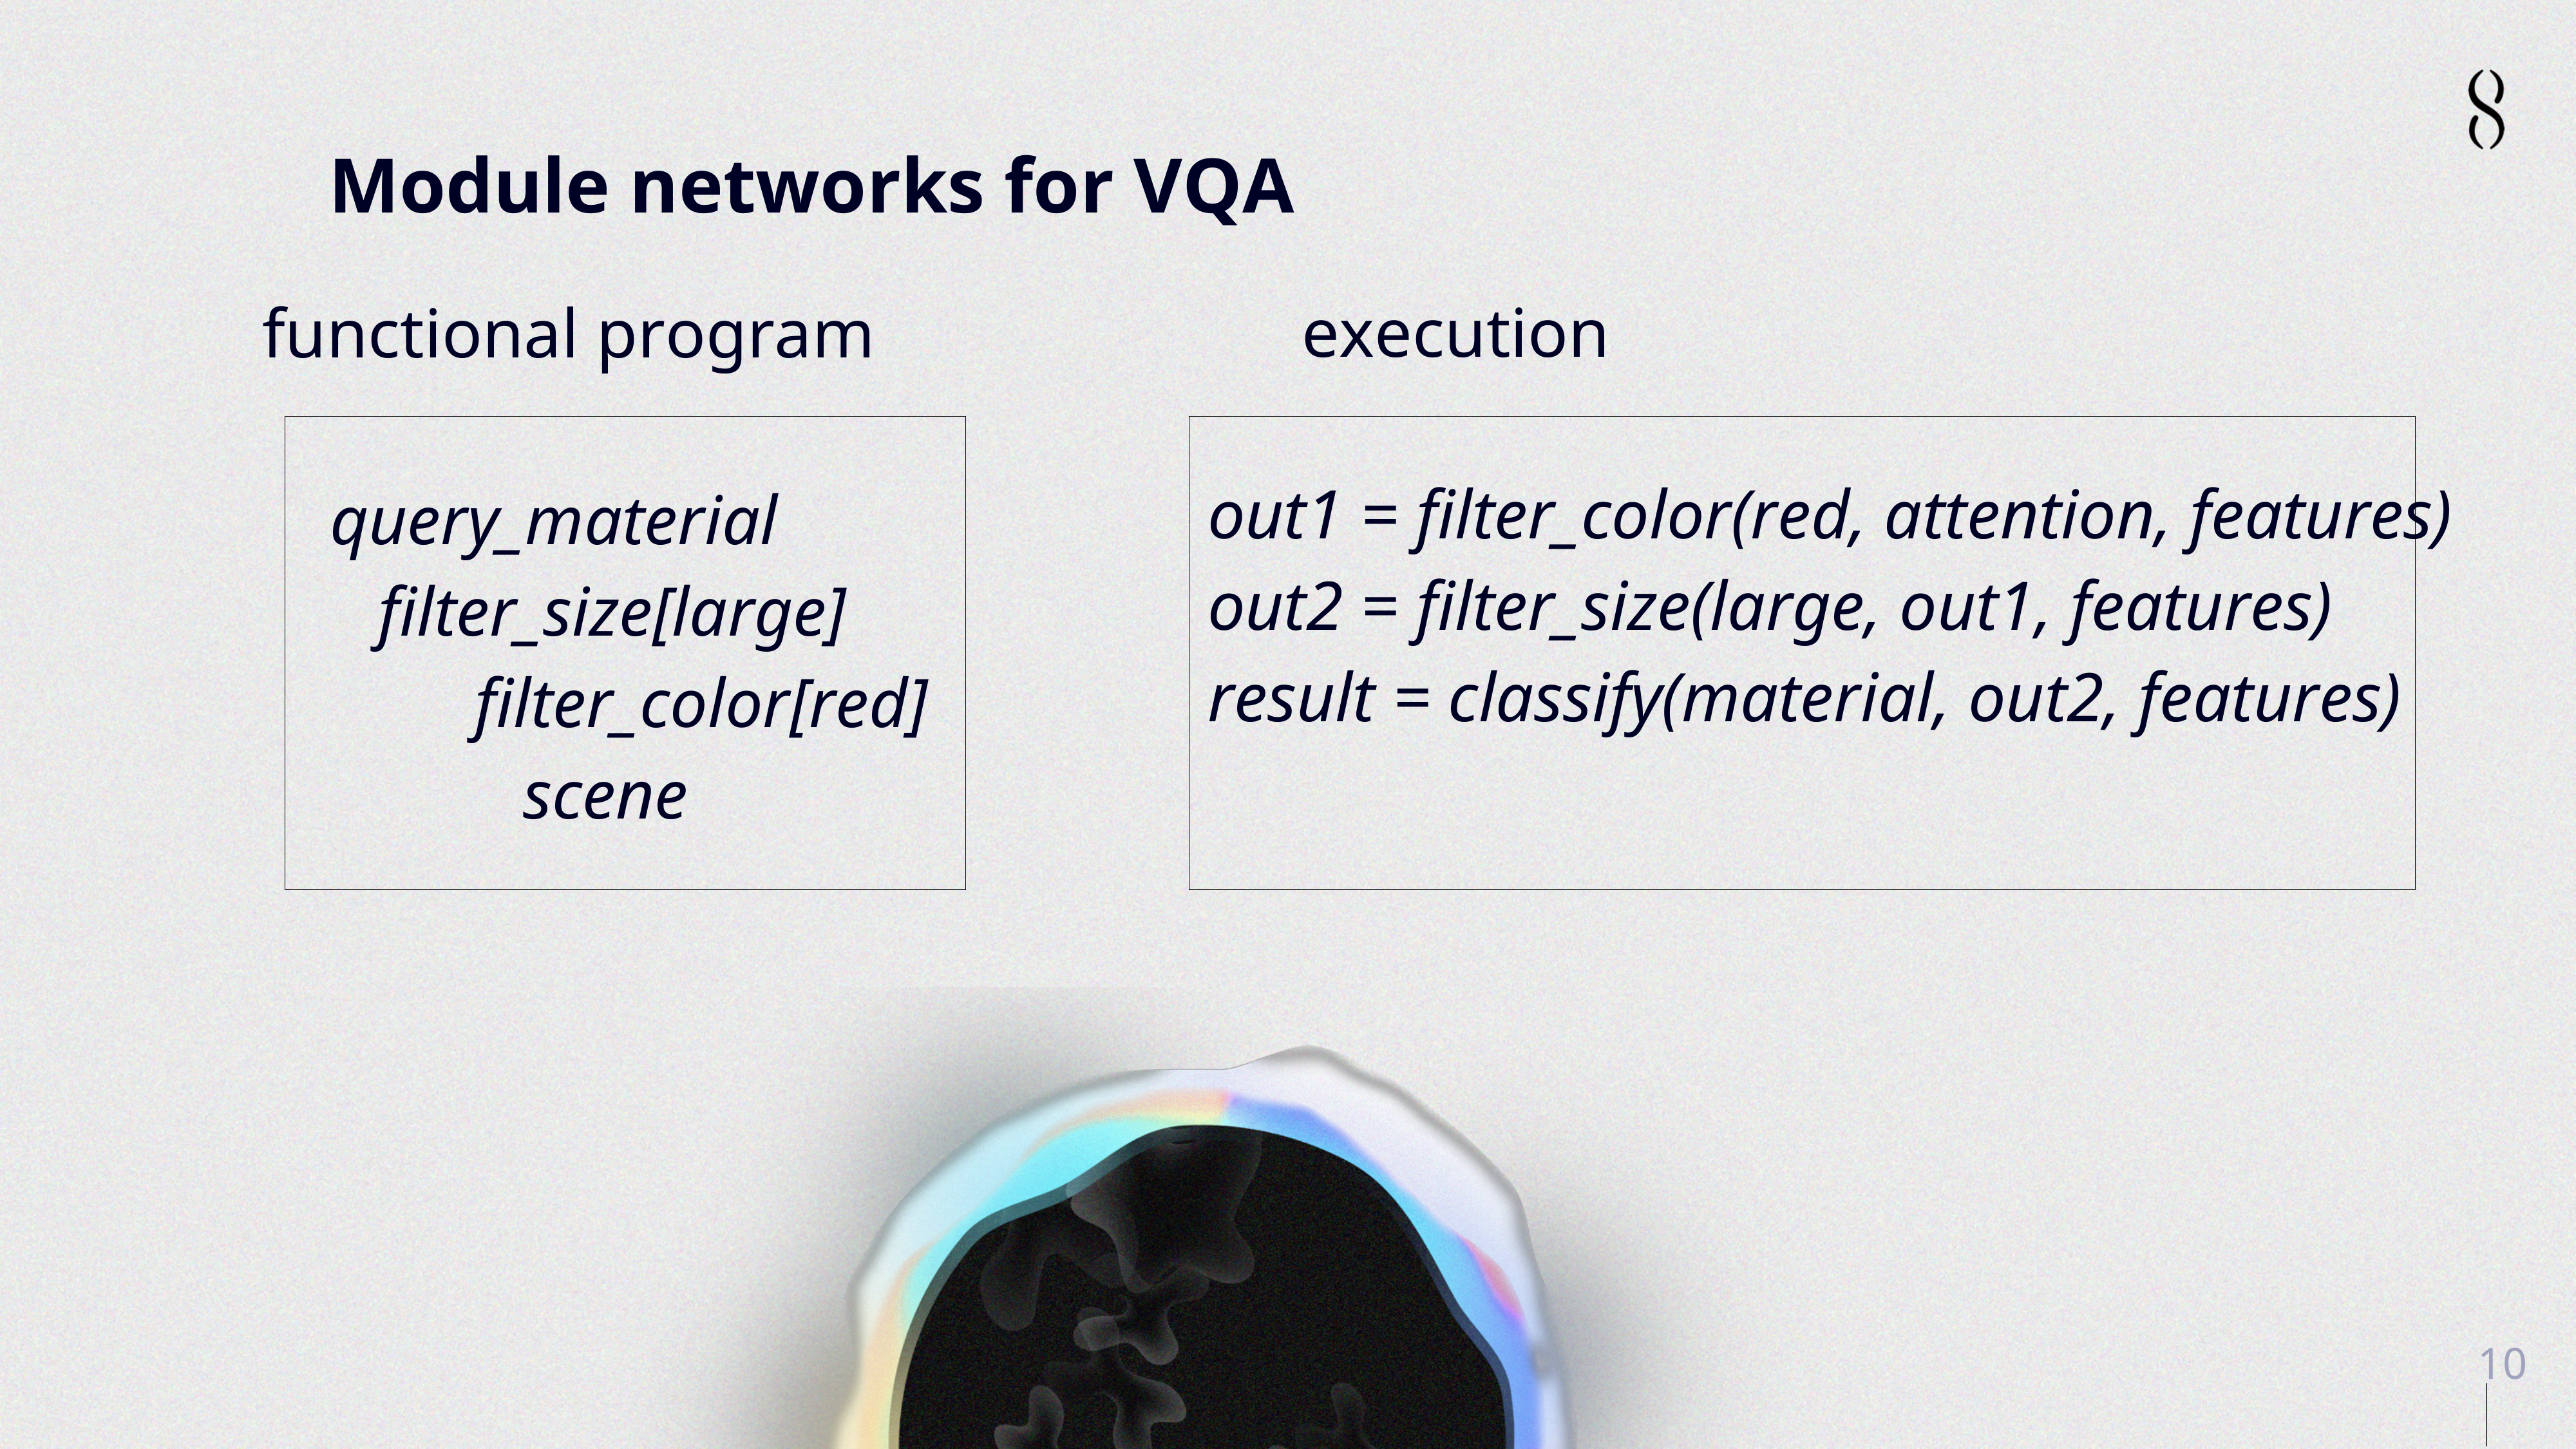

Module networks for VQA
execution
functional program
out1 = filter_color(red, attention, features)
out2 = filter_size(large, out1, features)
result = classify(material, out2, features)
query_material
	filter_size[large]
			filter_color[red]
				scene
10